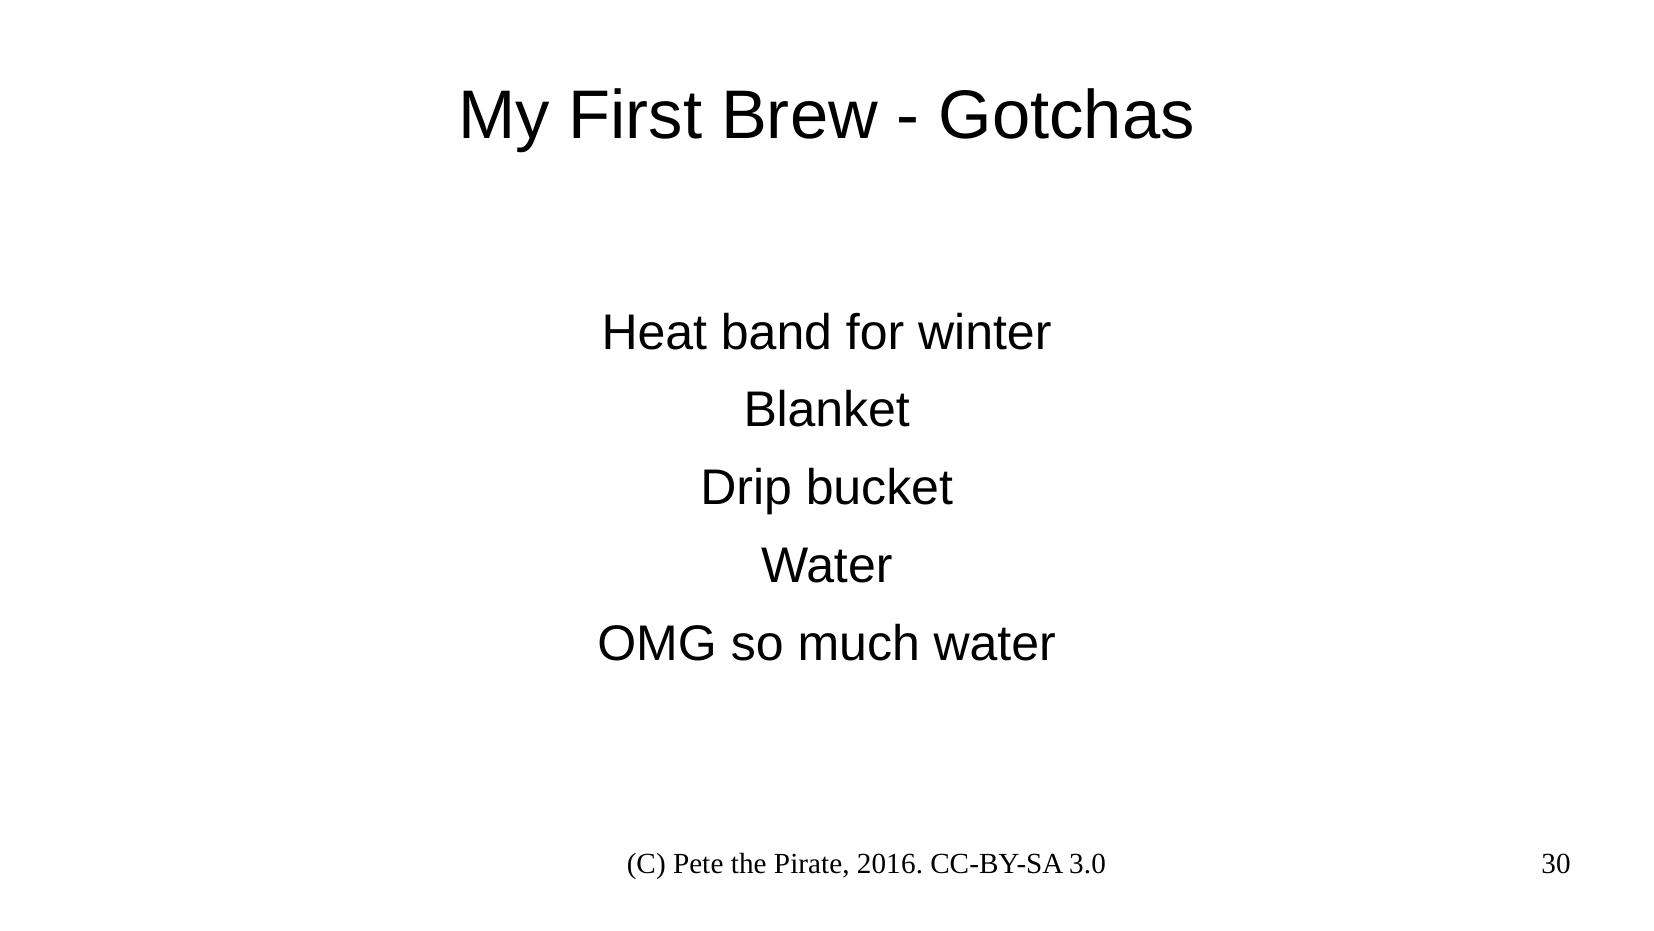

# My First Brew - Gotchas
Heat band for winter
Blanket
Drip bucket
Water
OMG so much water
(C) Pete the Pirate, 2016. CC-BY-SA 3.0
30